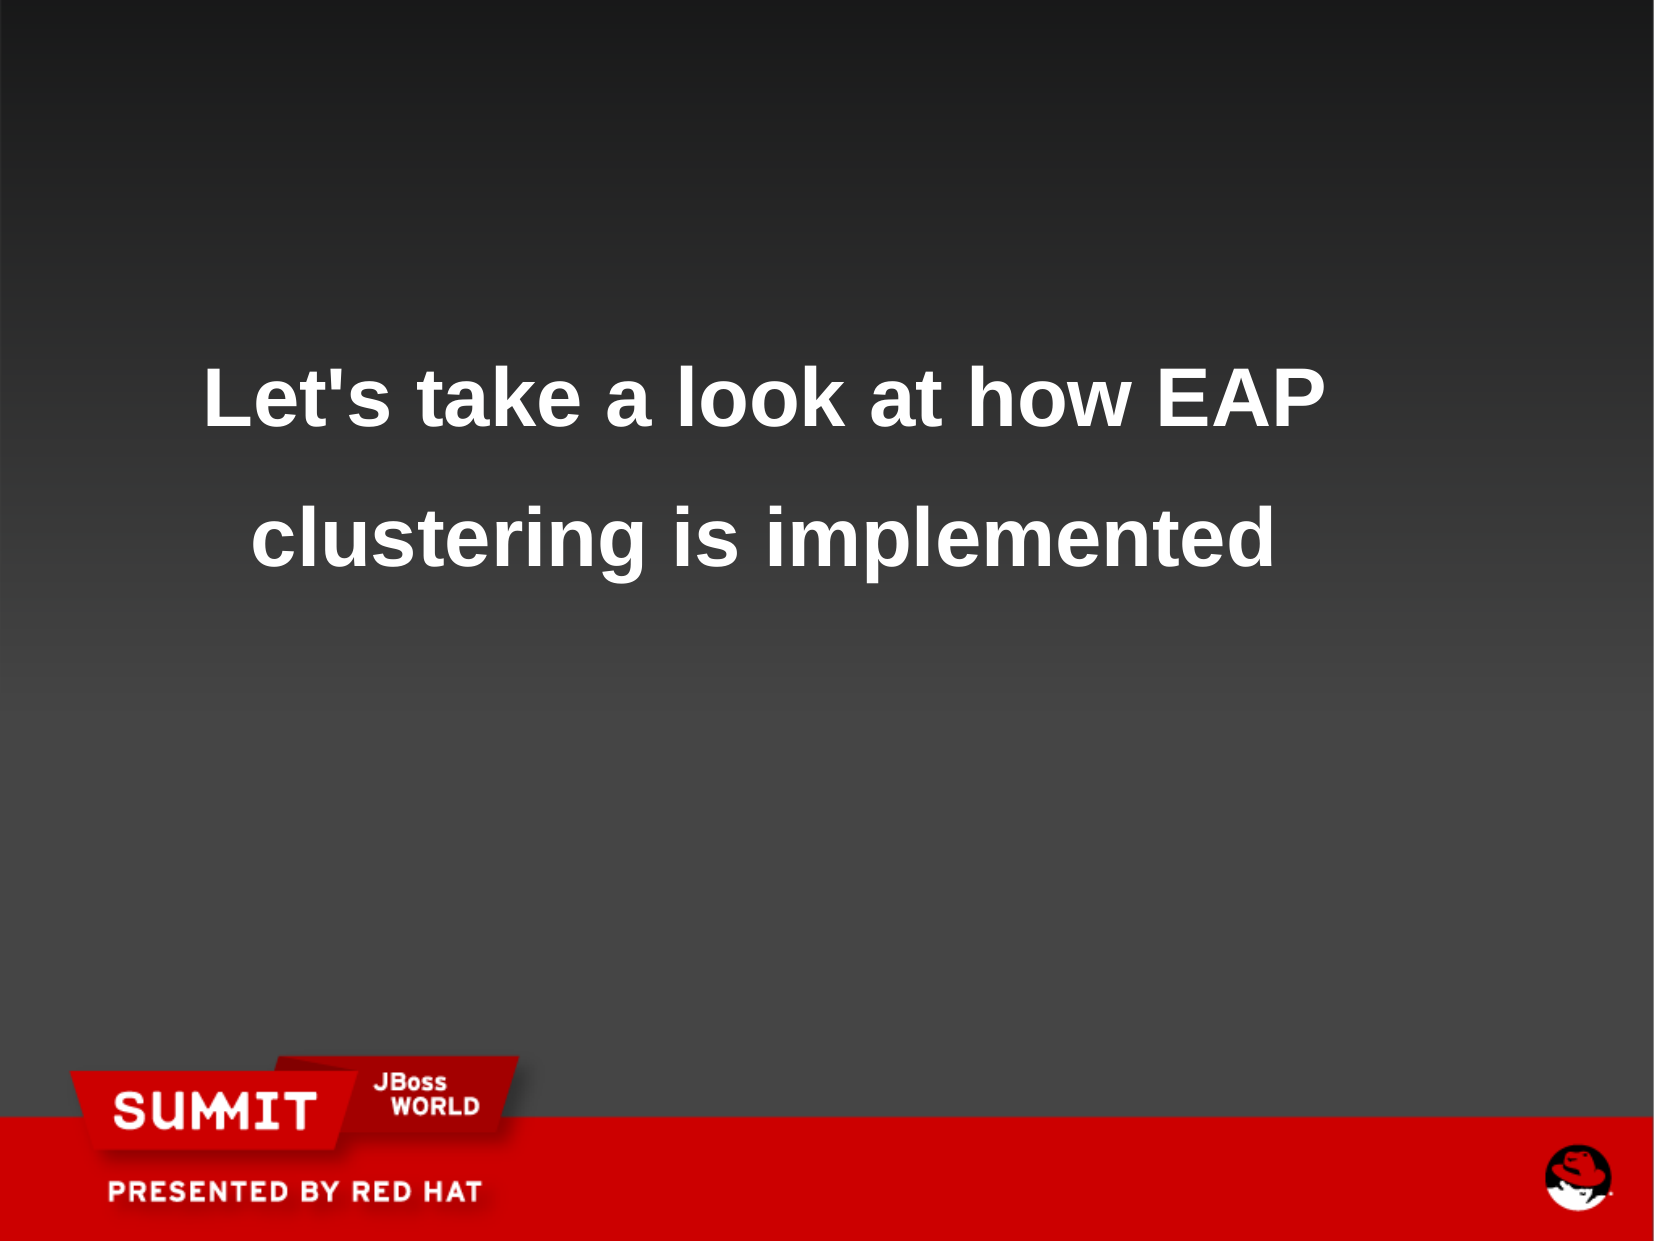

Let's take a look at how EAP clustering is implemented